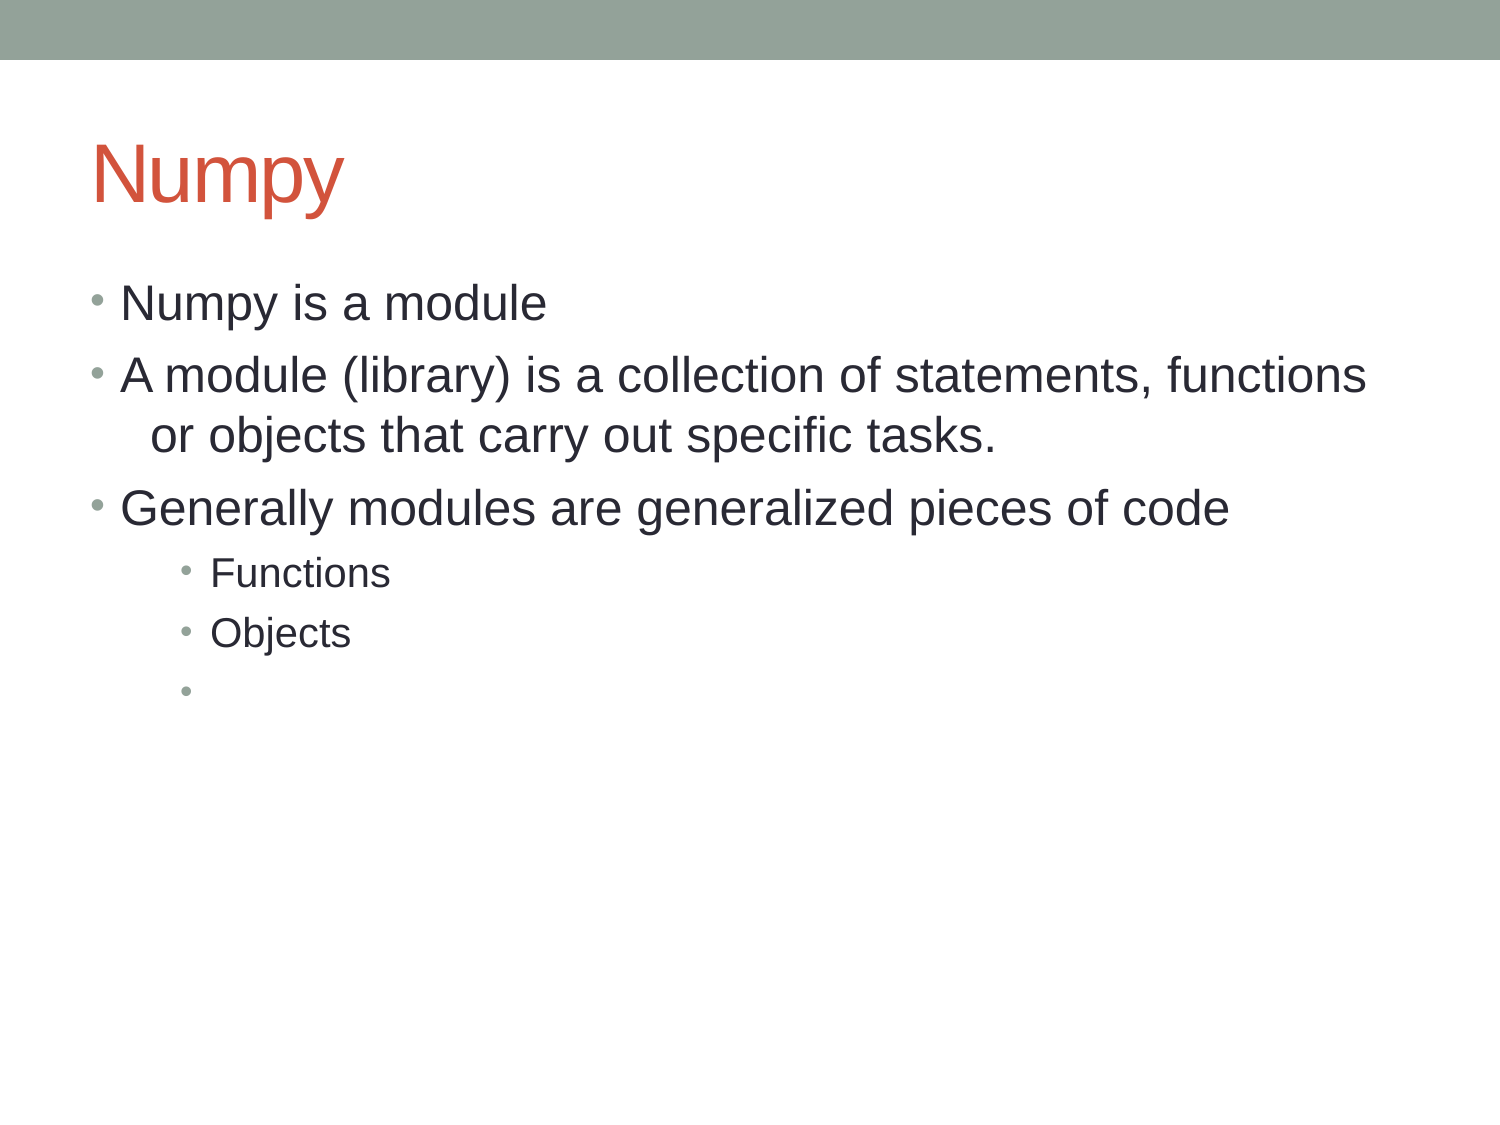

# Numpy
Numpy is a module
A module (library) is a collection of statements, functions or objects that carry out specific tasks.
Generally modules are generalized pieces of code
Functions
Objects